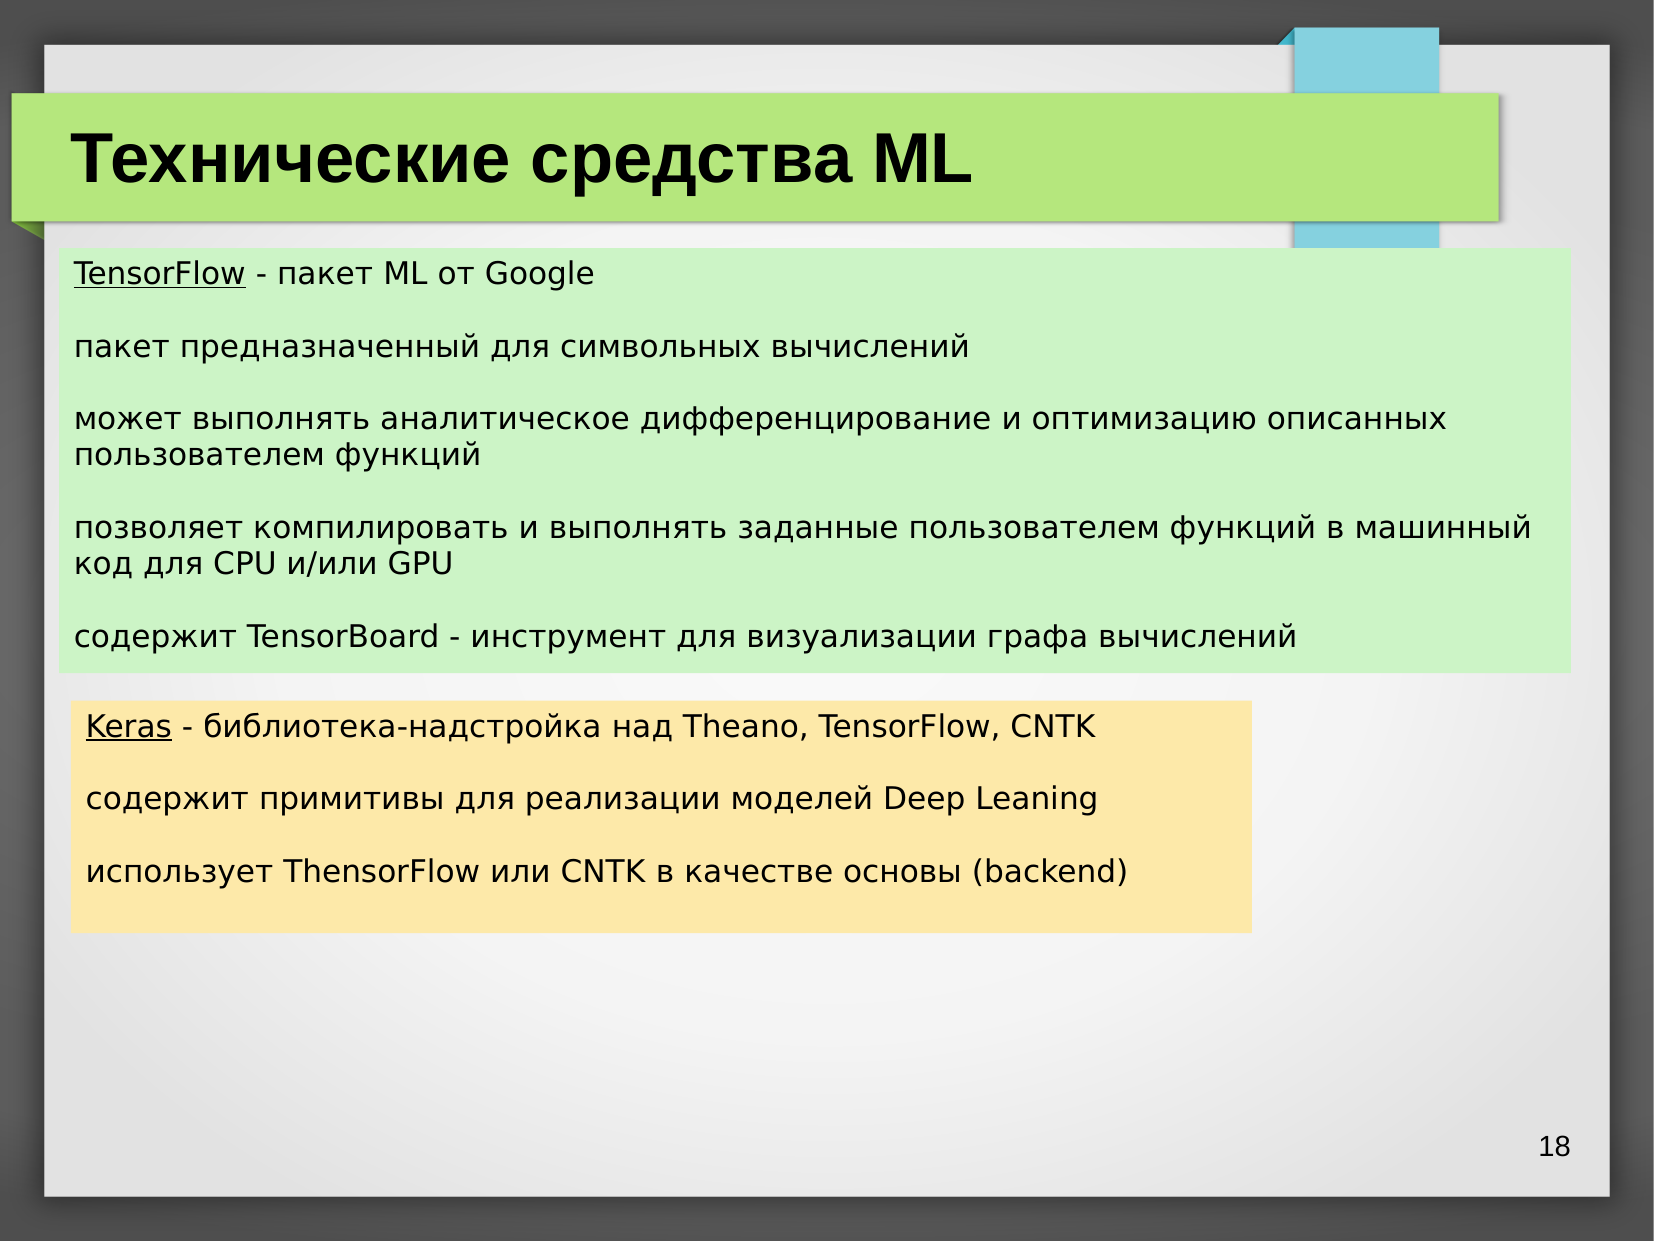

# Технические средства ML
TensorFlow - пакет ML от Google
пакет предназначенный для символьных вычислений
может выполнять аналитическое дифференцирование и оптимизацию описанных пользователем функций
позволяет компилировать и выполнять заданные пользователем функций в машинный код для CPU и/или GPU
содержит TensorBoard - инструмент для визуализации графа вычислений
Keras - библиотека-надстройка над Theano, TensorFlow, CNTK
содержит примитивы для реализации моделей Deep Leaning
использует ThensorFlow или CNTK в качестве основы (backend)
18